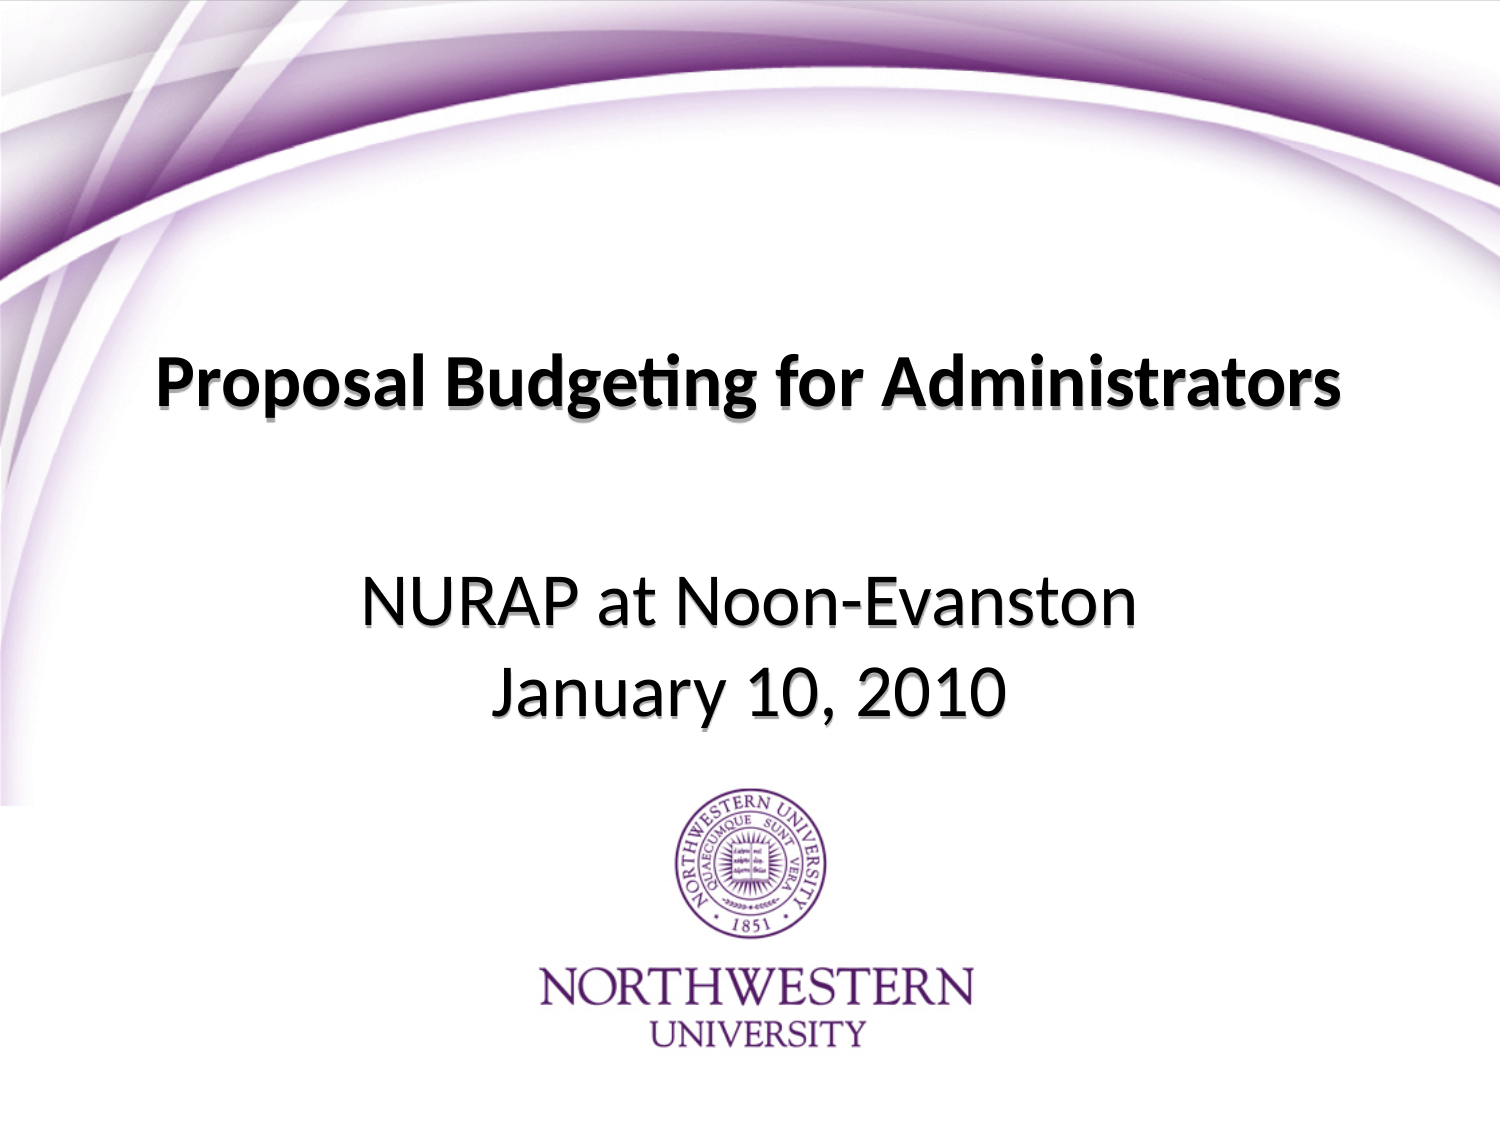

# Proposal Budgeting for Administrators
NURAP at Noon-Evanston
January 10, 2010